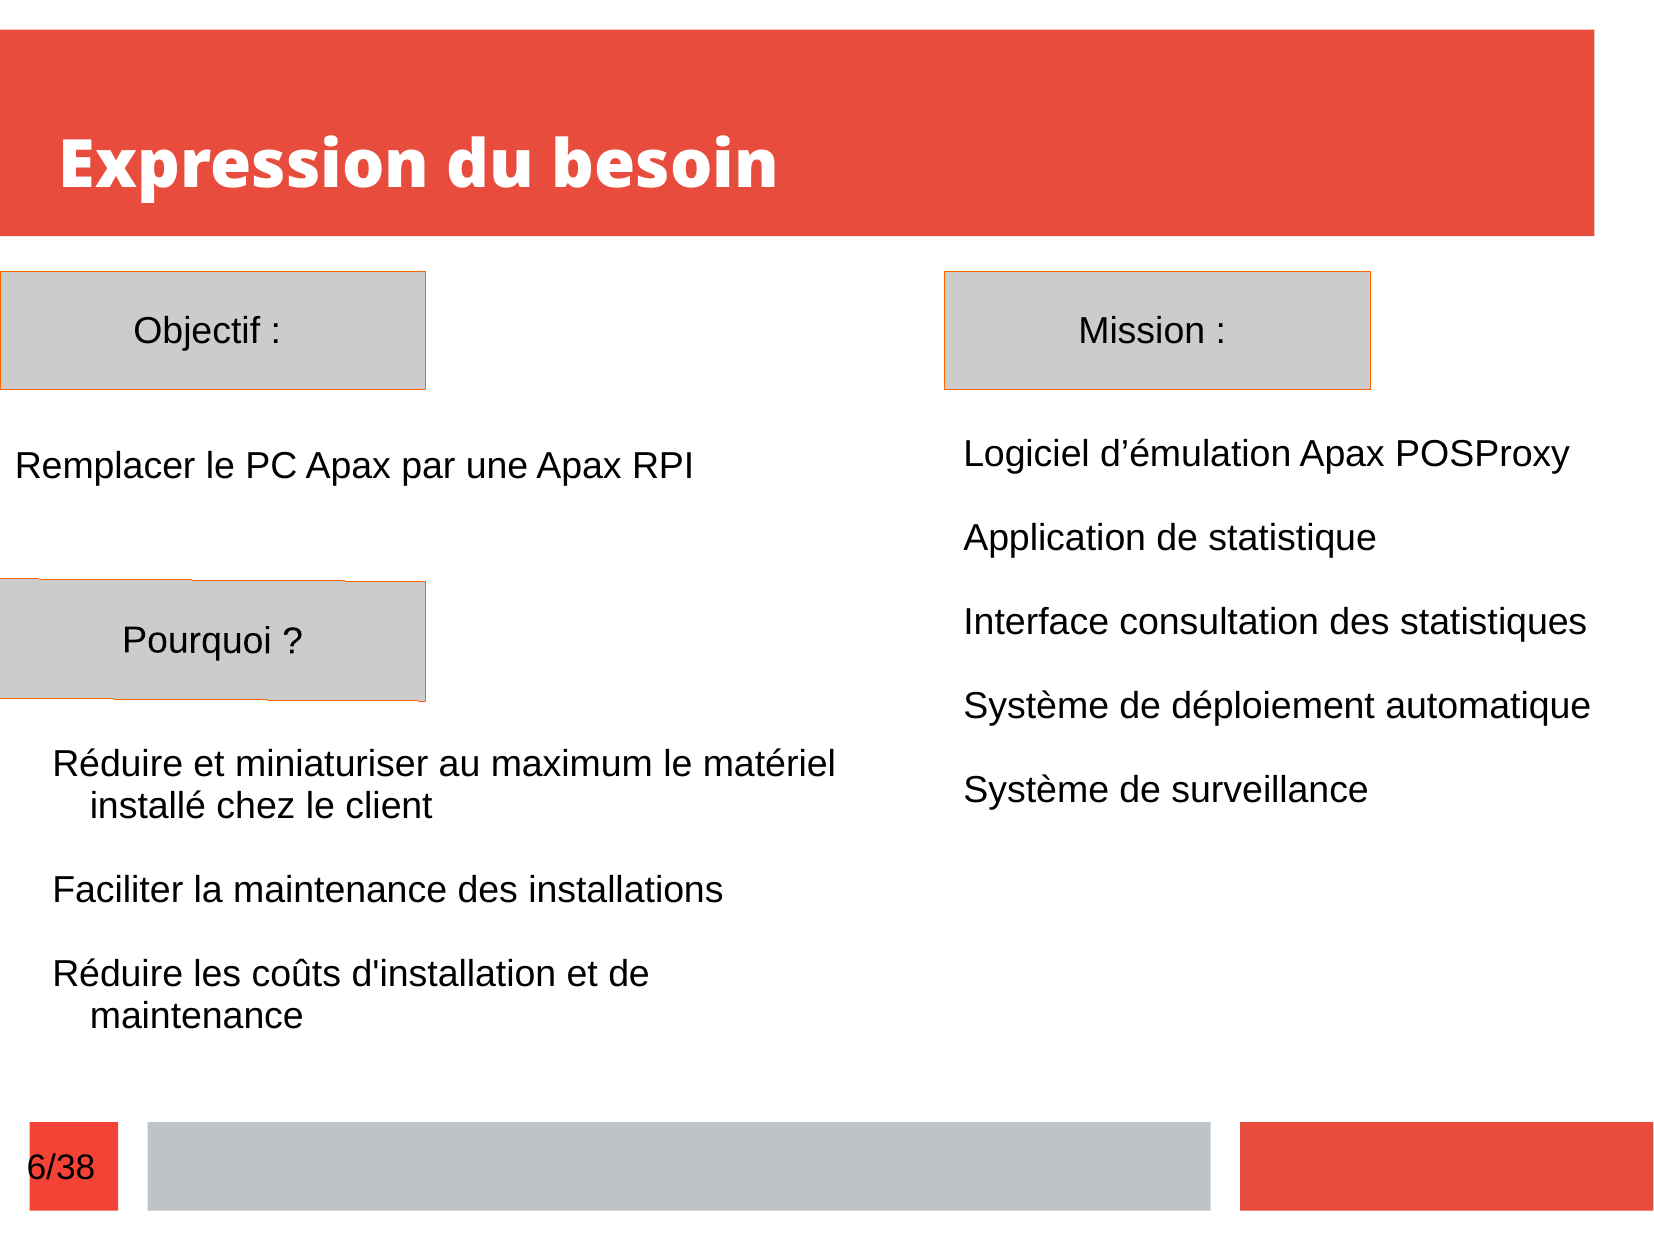

# Expression du besoin
Objectif :
Mission :
Logiciel d’émulation Apax POSProxy
Application de statistique
Interface consultation des statistiques
Système de déploiement automatique
Système de surveillance
Remplacer le PC Apax par une Apax RPI
Pourquoi ?
Réduire et miniaturiser au maximum le matériel installé chez le client
Faciliter la maintenance des installations
Réduire les coûts d'installation et de maintenance